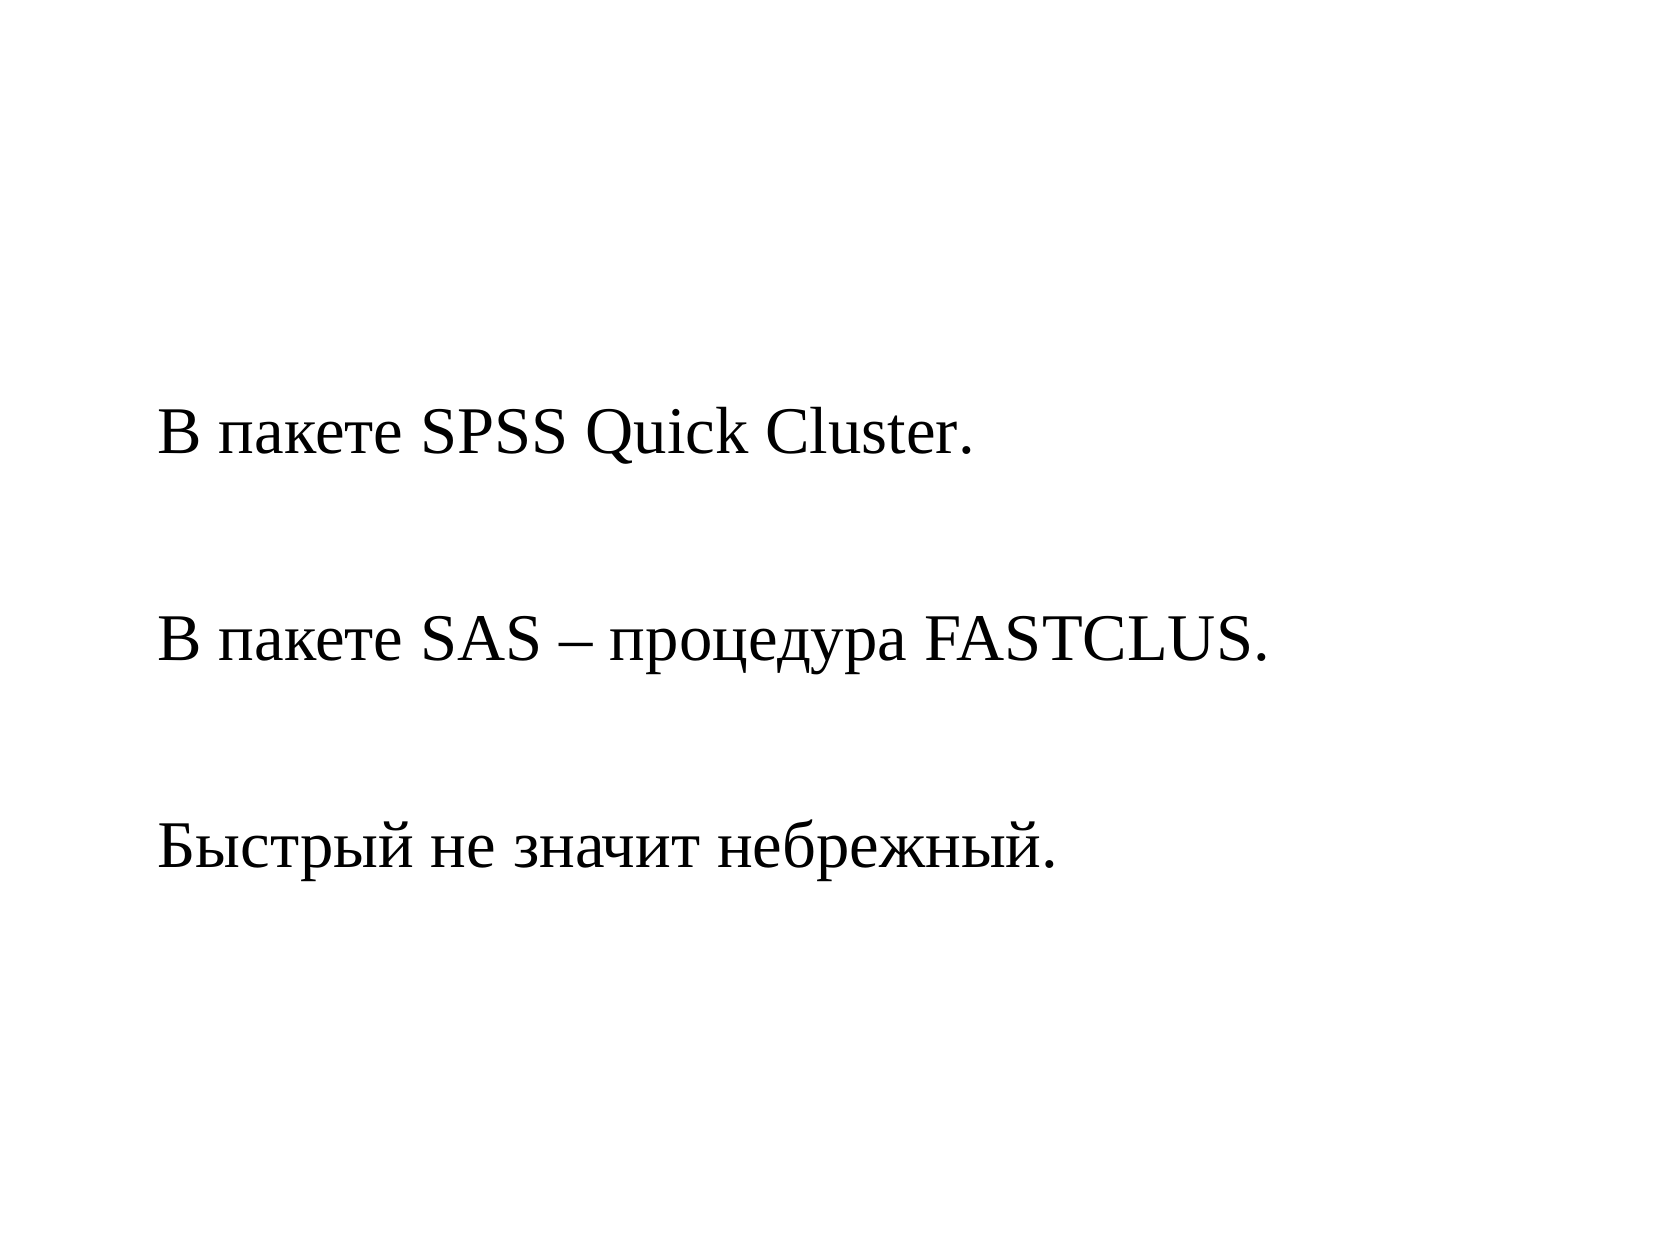

#
В пакете SPSS Quick Cluster.
В пакете SAS – процедура FASTCLUS.
Быстрый не значит небрежный.